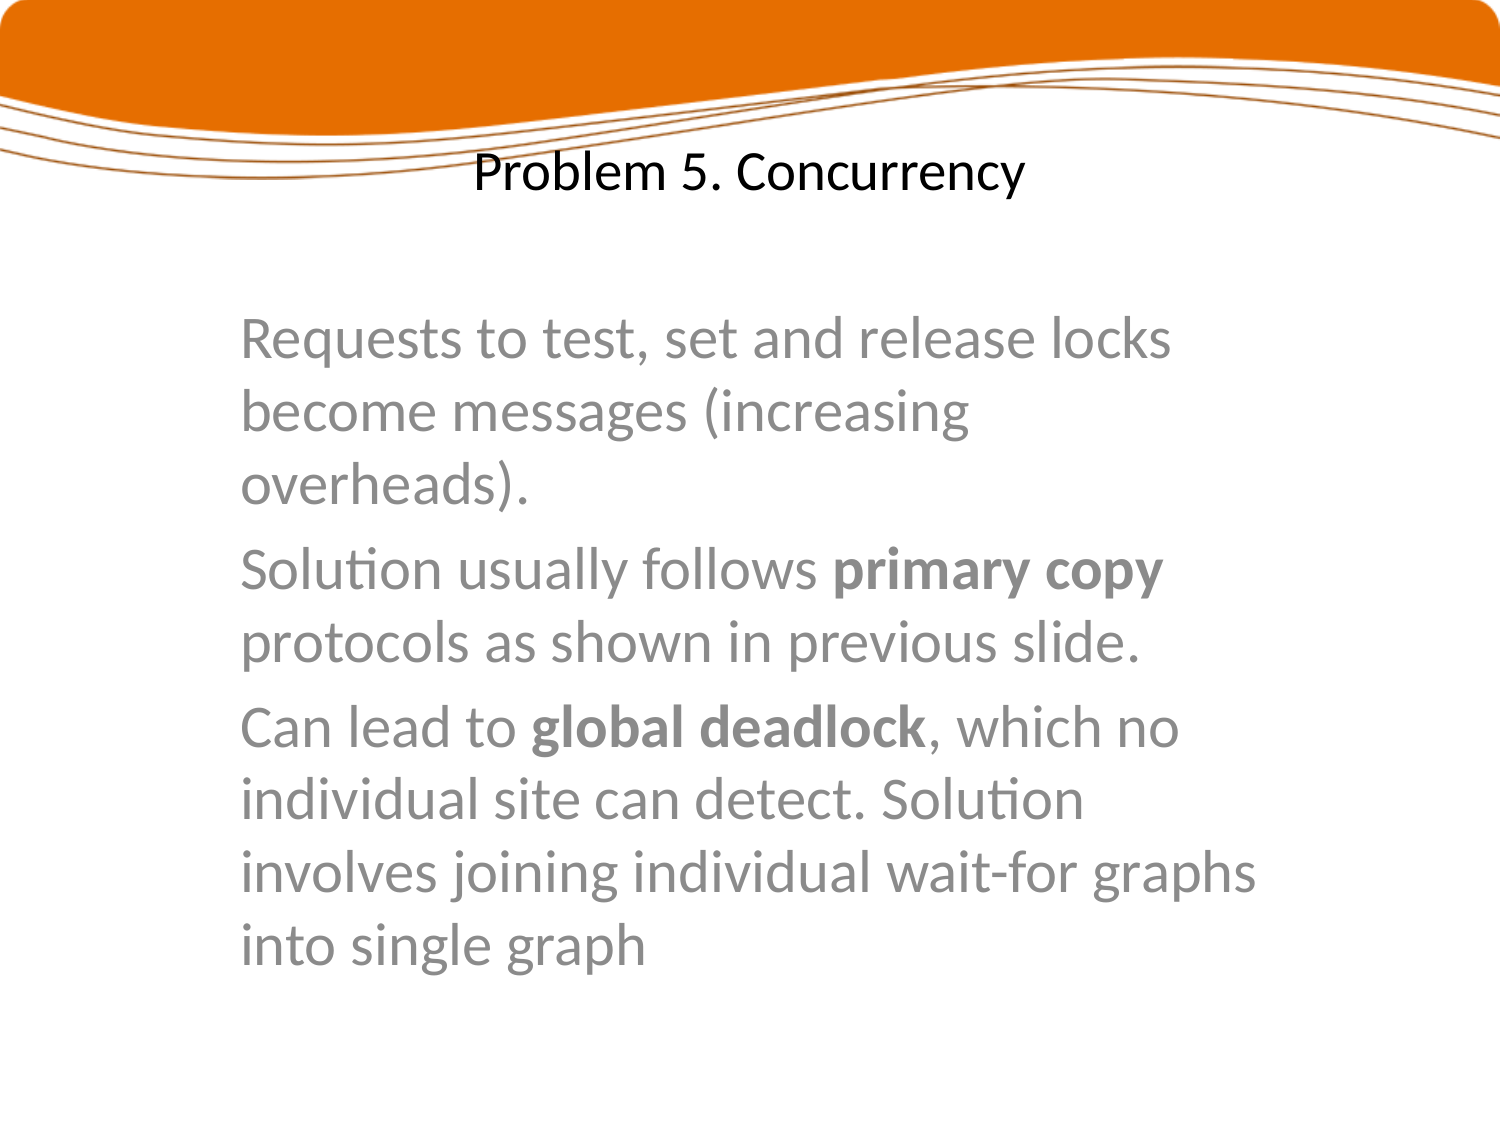

Problem 5. Concurrency
# Requests to test, set and release locks become messages (increasing overheads).
Solution usually follows primary copy protocols as shown in previous slide.
Can lead to global deadlock, which no individual site can detect. Solution involves joining individual wait-for graphs into single graph